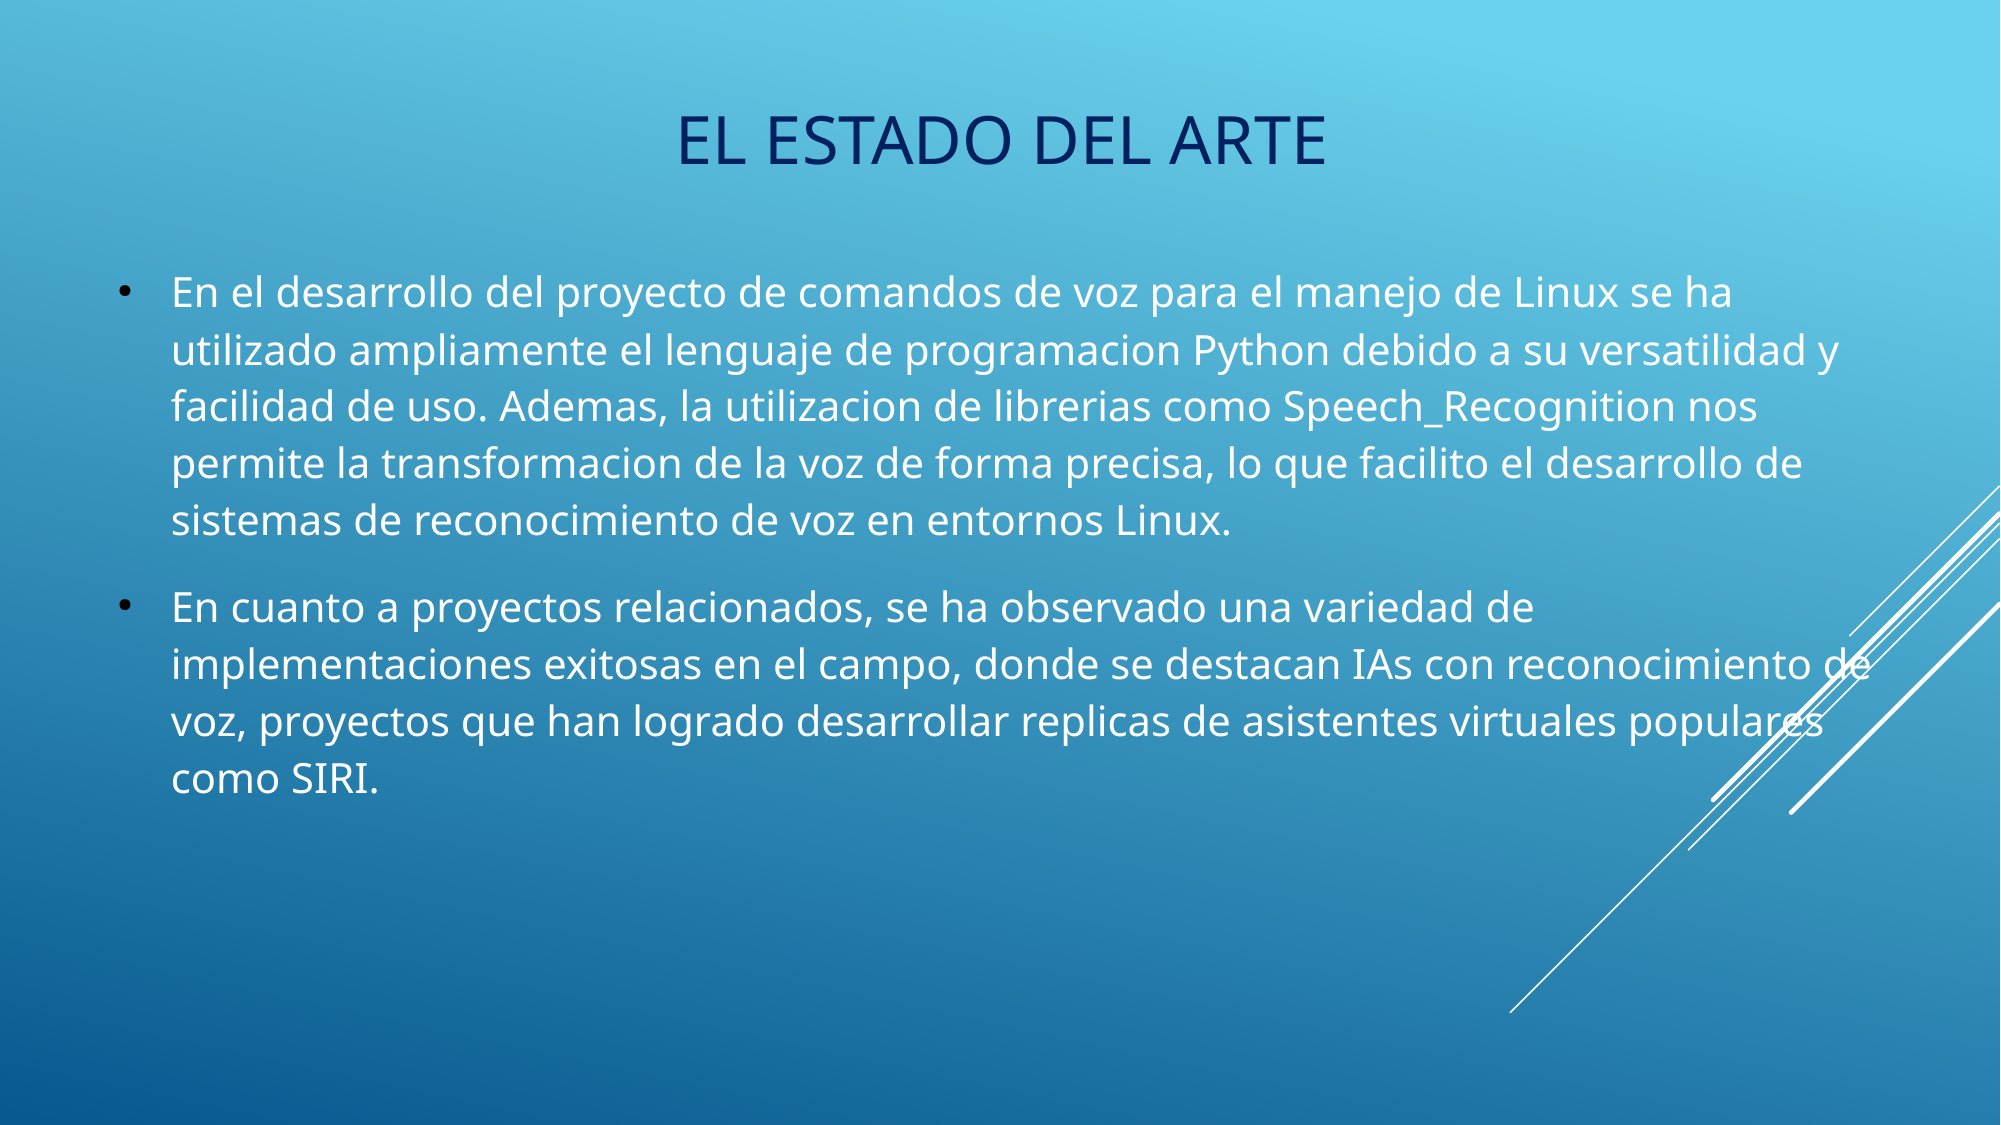

# EL ESTADO DEL ARTE
En el desarrollo del proyecto de comandos de voz para el manejo de Linux se ha utilizado ampliamente el lenguaje de programacion Python debido a su versatilidad y facilidad de uso. Ademas, la utilizacion de librerias como Speech_Recognition nos permite la transformacion de la voz de forma precisa, lo que facilito el desarrollo de sistemas de reconocimiento de voz en entornos Linux.
En cuanto a proyectos relacionados, se ha observado una variedad de implementaciones exitosas en el campo, donde se destacan IAs con reconocimiento de voz, proyectos que han logrado desarrollar replicas de asistentes virtuales populares como SIRI.